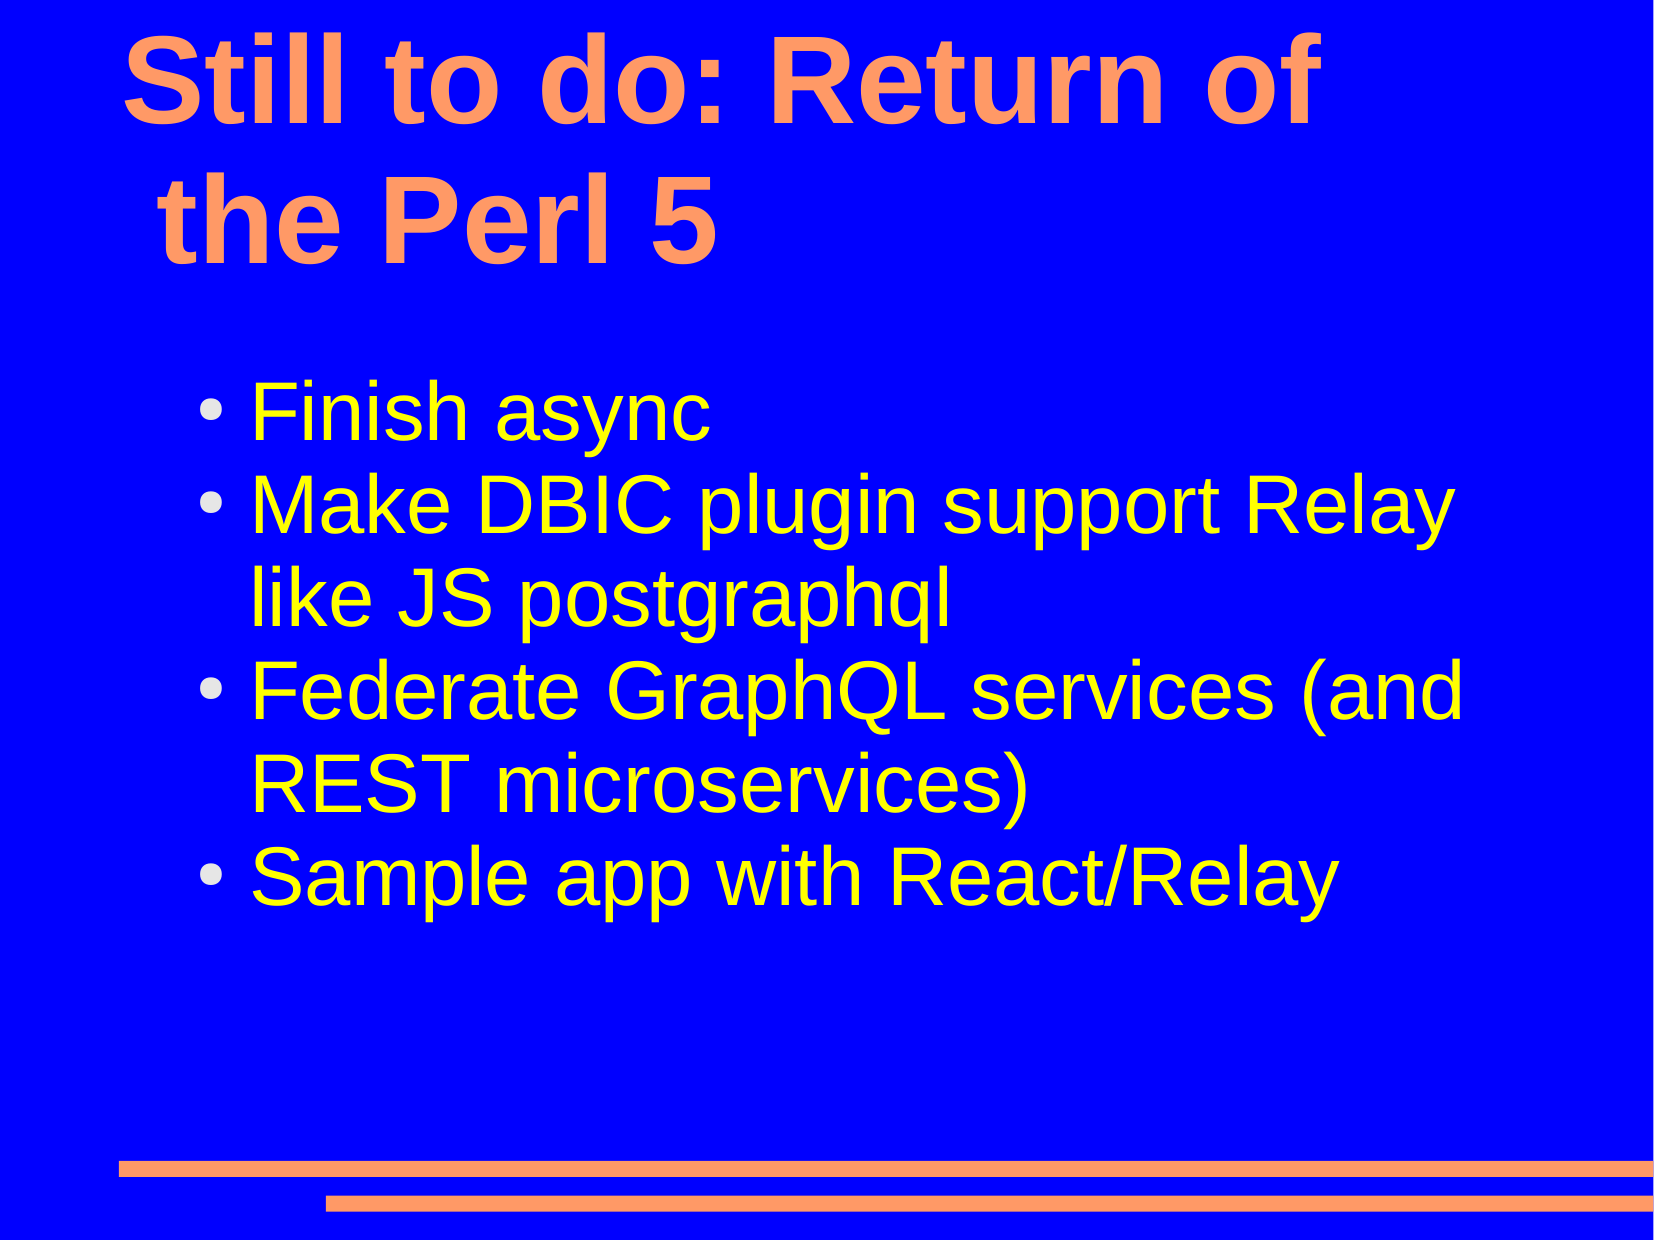

# Still to do: Return of the Perl 5
Finish async
Make DBIC plugin support Relay like JS postgraphql
Federate GraphQL services (and REST microservices)
Sample app with React/Relay